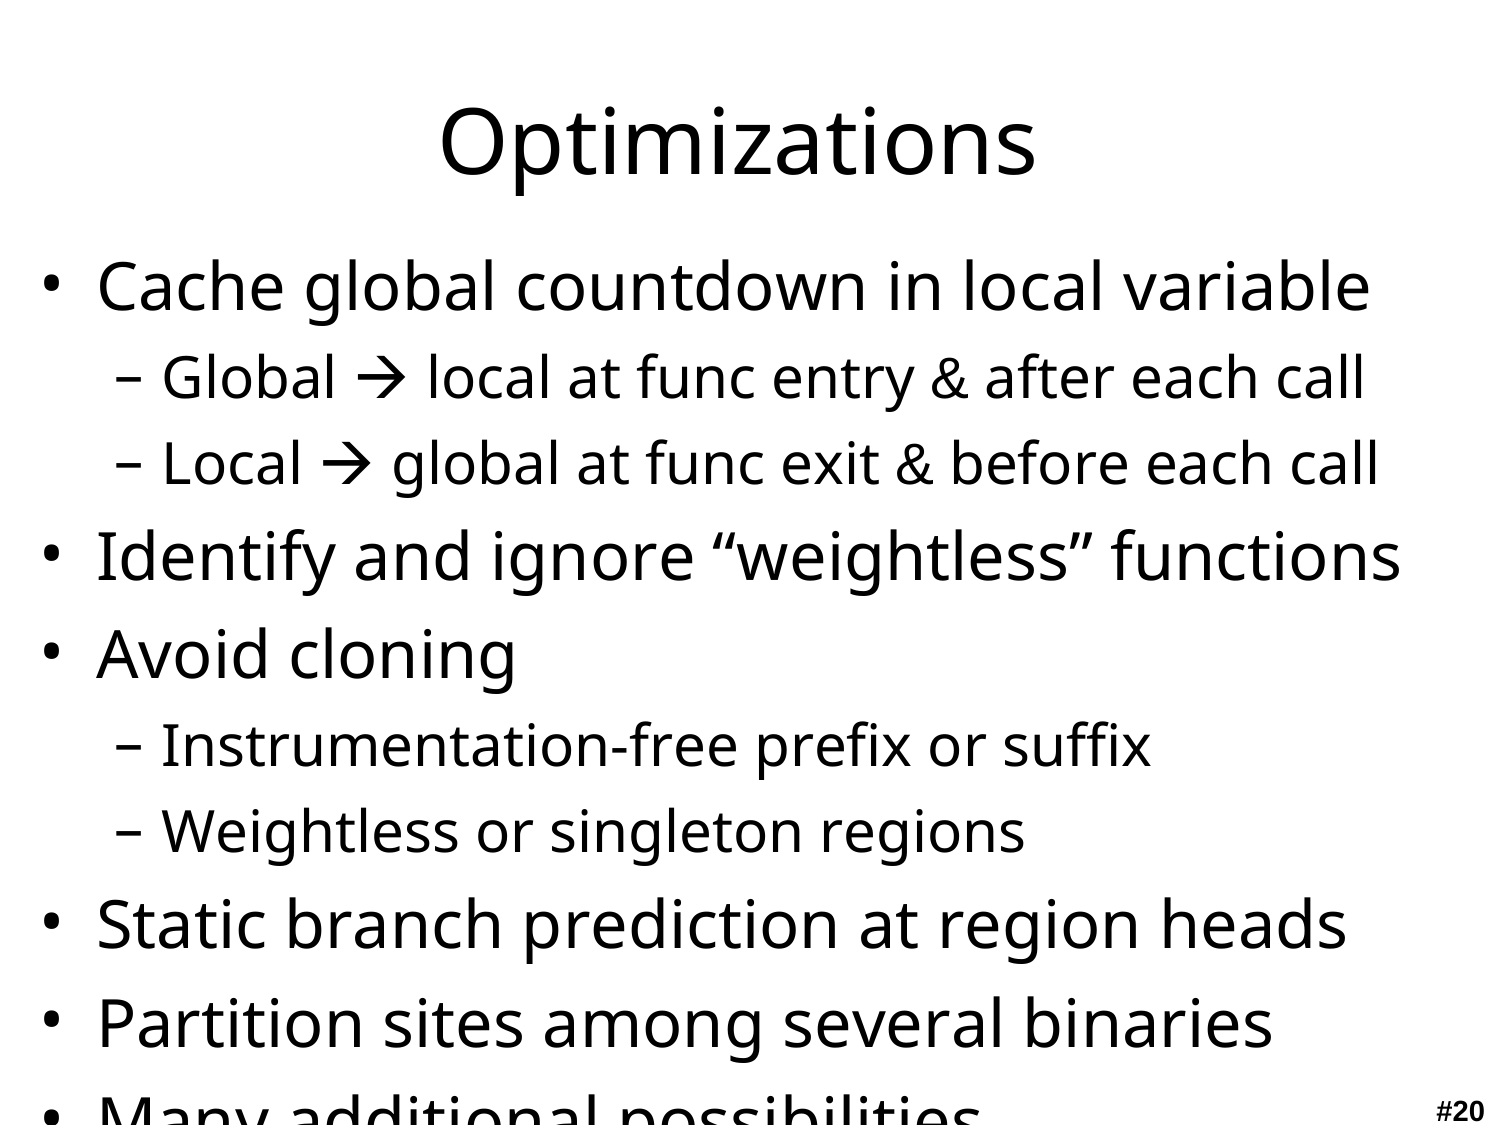

# Optimizations
Cache global countdown in local variable
Global  local at func entry & after each call
Local  global at func exit & before each call
Identify and ignore “weightless” functions
Avoid cloning
Instrumentation-free prefix or suffix
Weightless or singleton regions
Static branch prediction at region heads
Partition sites among several binaries
Many additional possibilities …
20